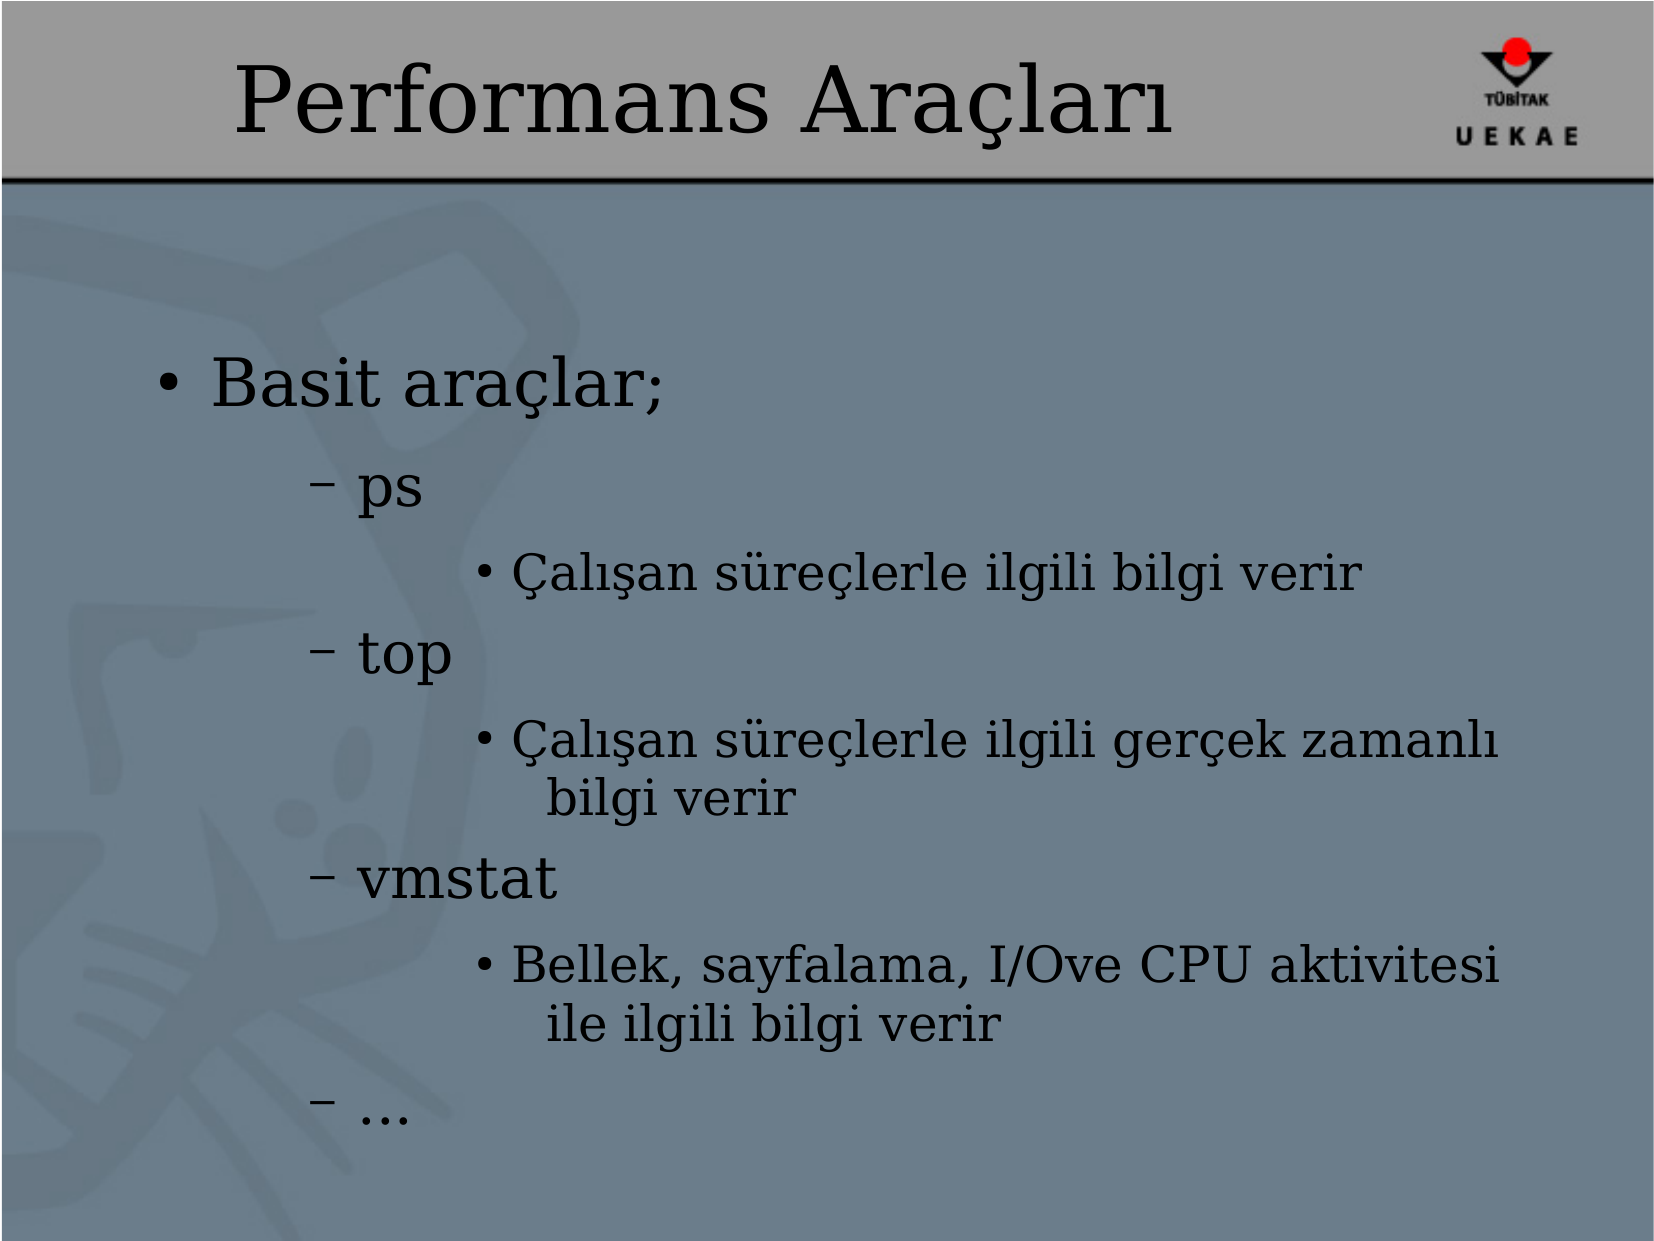

# Performans Araçları
Basit araçlar;
ps
Çalışan süreçlerle ilgili bilgi verir
top
Çalışan süreçlerle ilgili gerçek zamanlı bilgi verir
vmstat
Bellek, sayfalama, I/Ove CPU aktivitesi ile ilgili bilgi verir
...